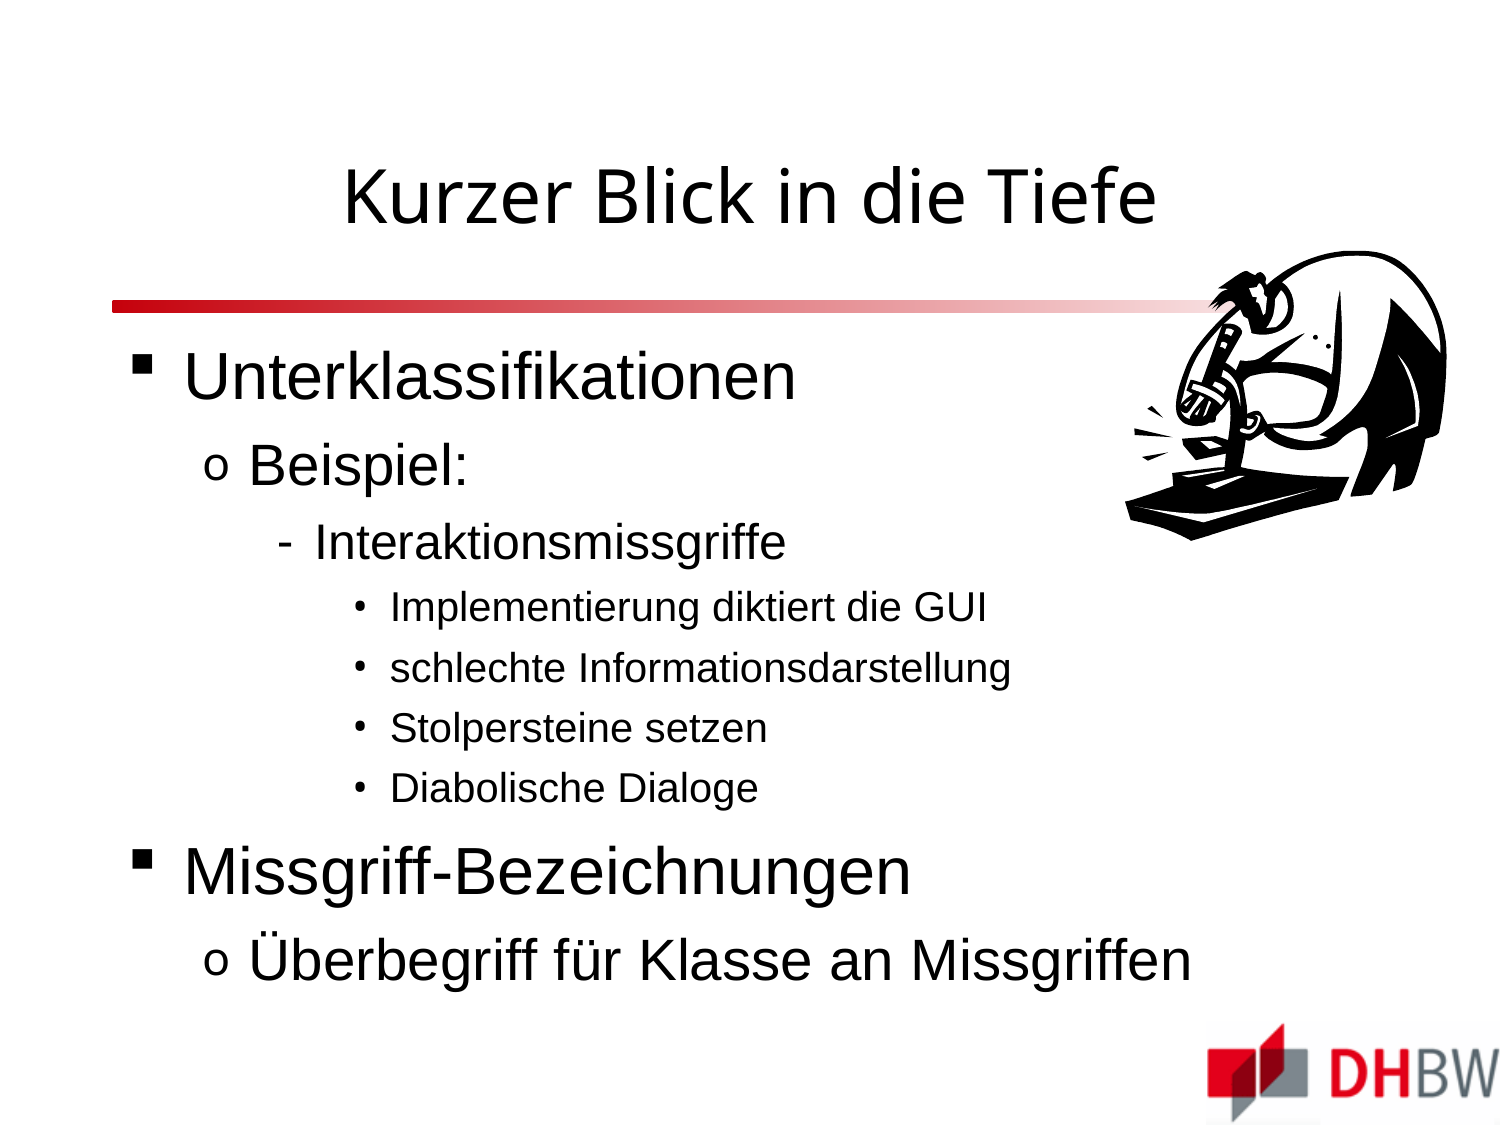

# Kurzer Blick in die Tiefe
Unterklassifikationen
Beispiel:
Interaktionsmissgriffe
Implementierung diktiert die GUI
schlechte Informationsdarstellung
Stolpersteine setzen
Diabolische Dialoge
Missgriff-Bezeichnungen
Überbegriff für Klasse an Missgriffen